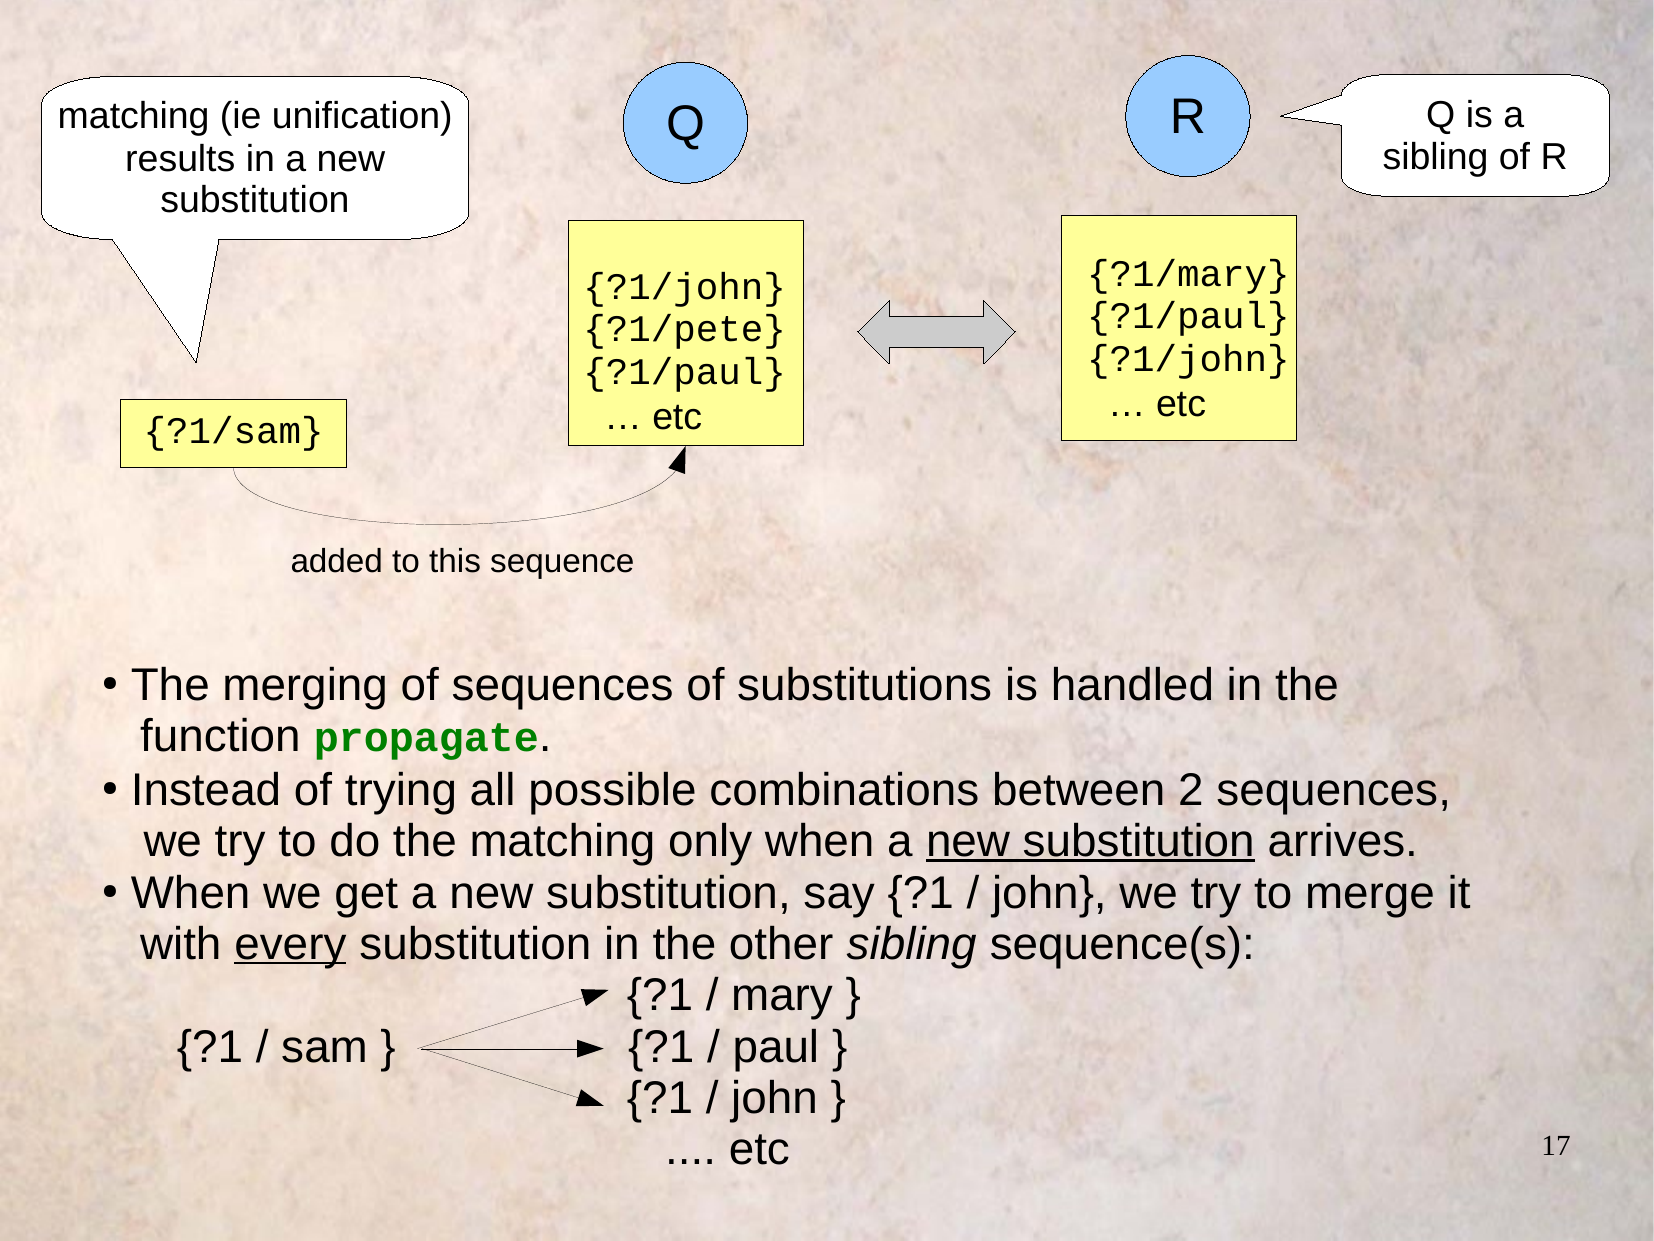

R
Q
Q is a
sibling of R
matching (ie unification)
results in a new
substitution
{?1/mary}
{?1/paul}
{?1/john}
 … etc
{?1/john}
{?1/pete}
{?1/paul}
 … etc
{?1/sam}
added to this sequence
 The merging of sequences of substitutions is handled in the
 function propagate.
 Instead of trying all possible combinations between 2 sequences,
 we try to do the matching only when a new substitution arrives.
 When we get a new substitution, say {?1 / john}, we try to merge it
 with every substitution in the other sibling sequence(s):
		 	 	{?1 / mary }
	{?1 / sam } 		 {?1 / paul }
	 	 	 	{?1 / john }
 	 	 		 .... etc
17